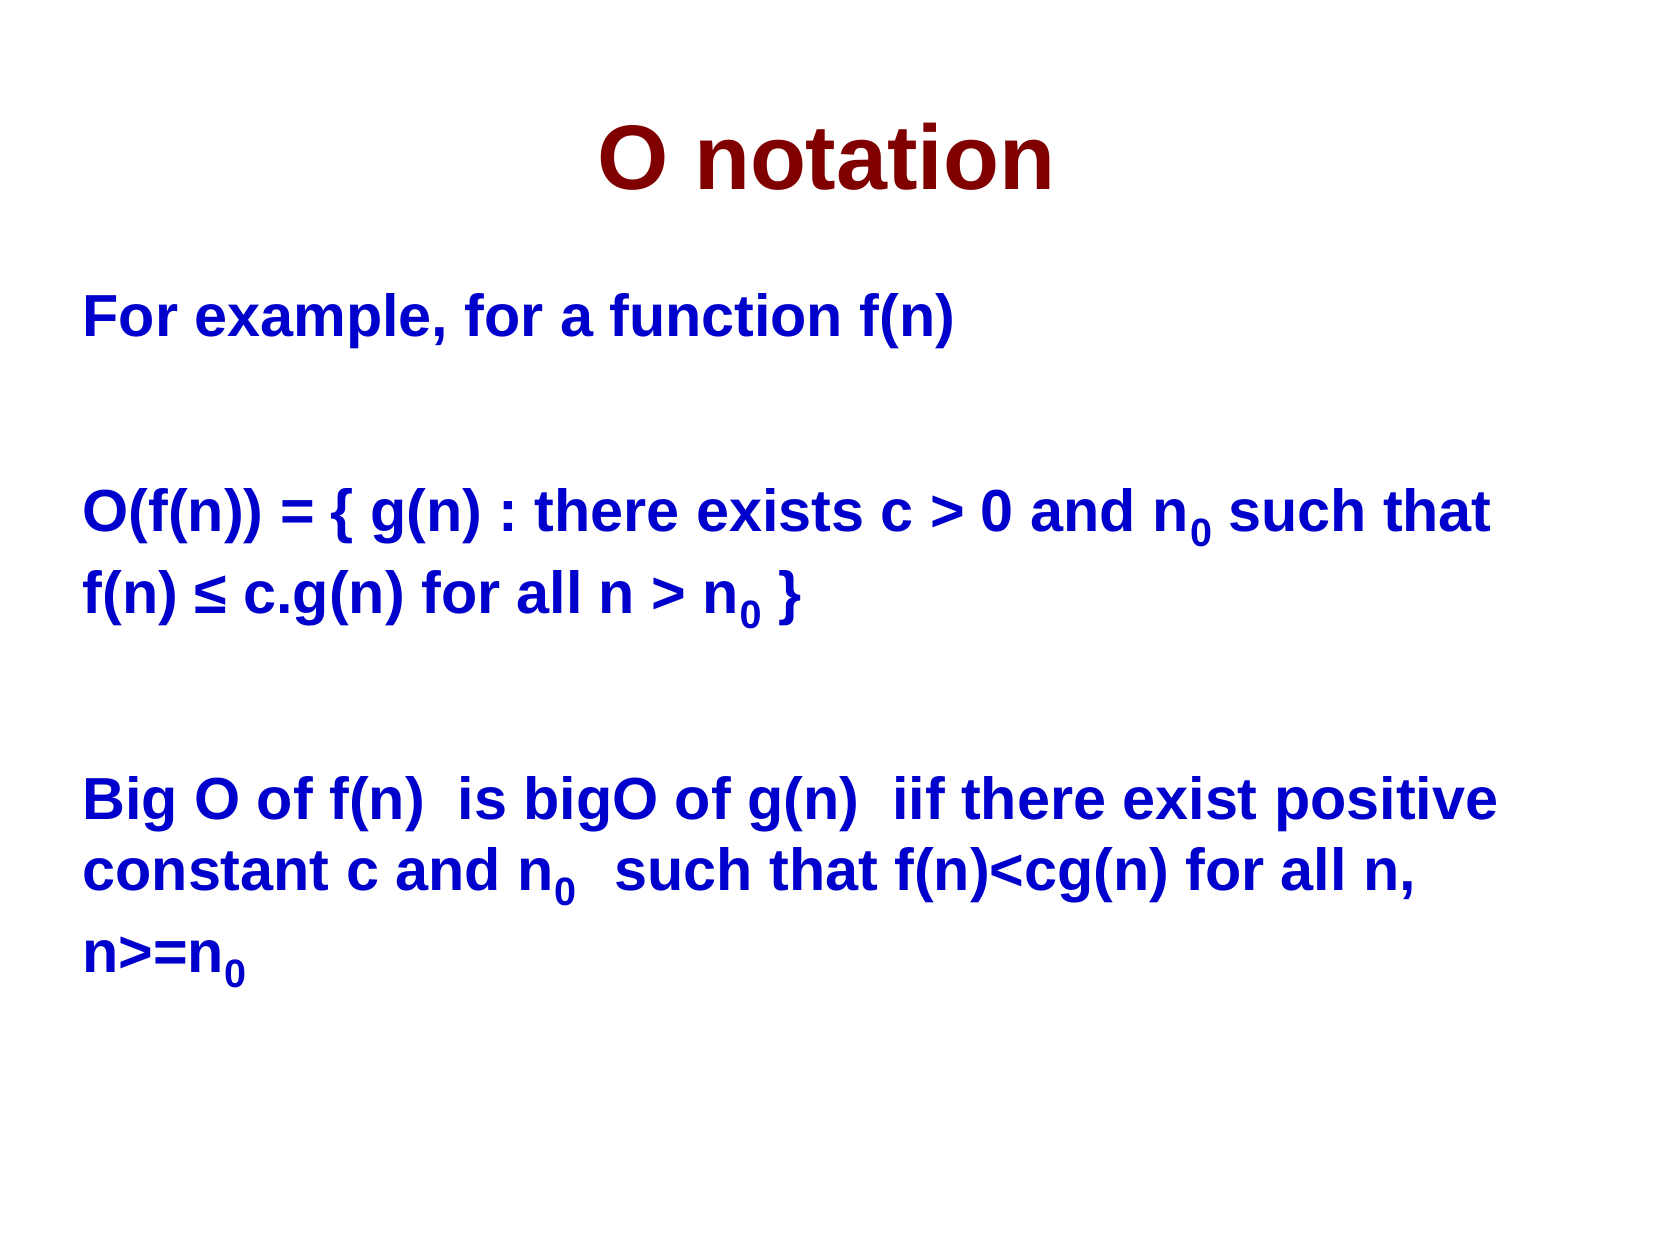

# O notation
For example, for a function f(n)
Ο(f(n)) = { g(n) : there exists c > 0 and n0 such that f(n) ≤ c.g(n) for all n > n0 }
Big O of f(n) is bigO of g(n) iif there exist positive constant c and n0 such that f(n)<cg(n) for all n, n>=n0